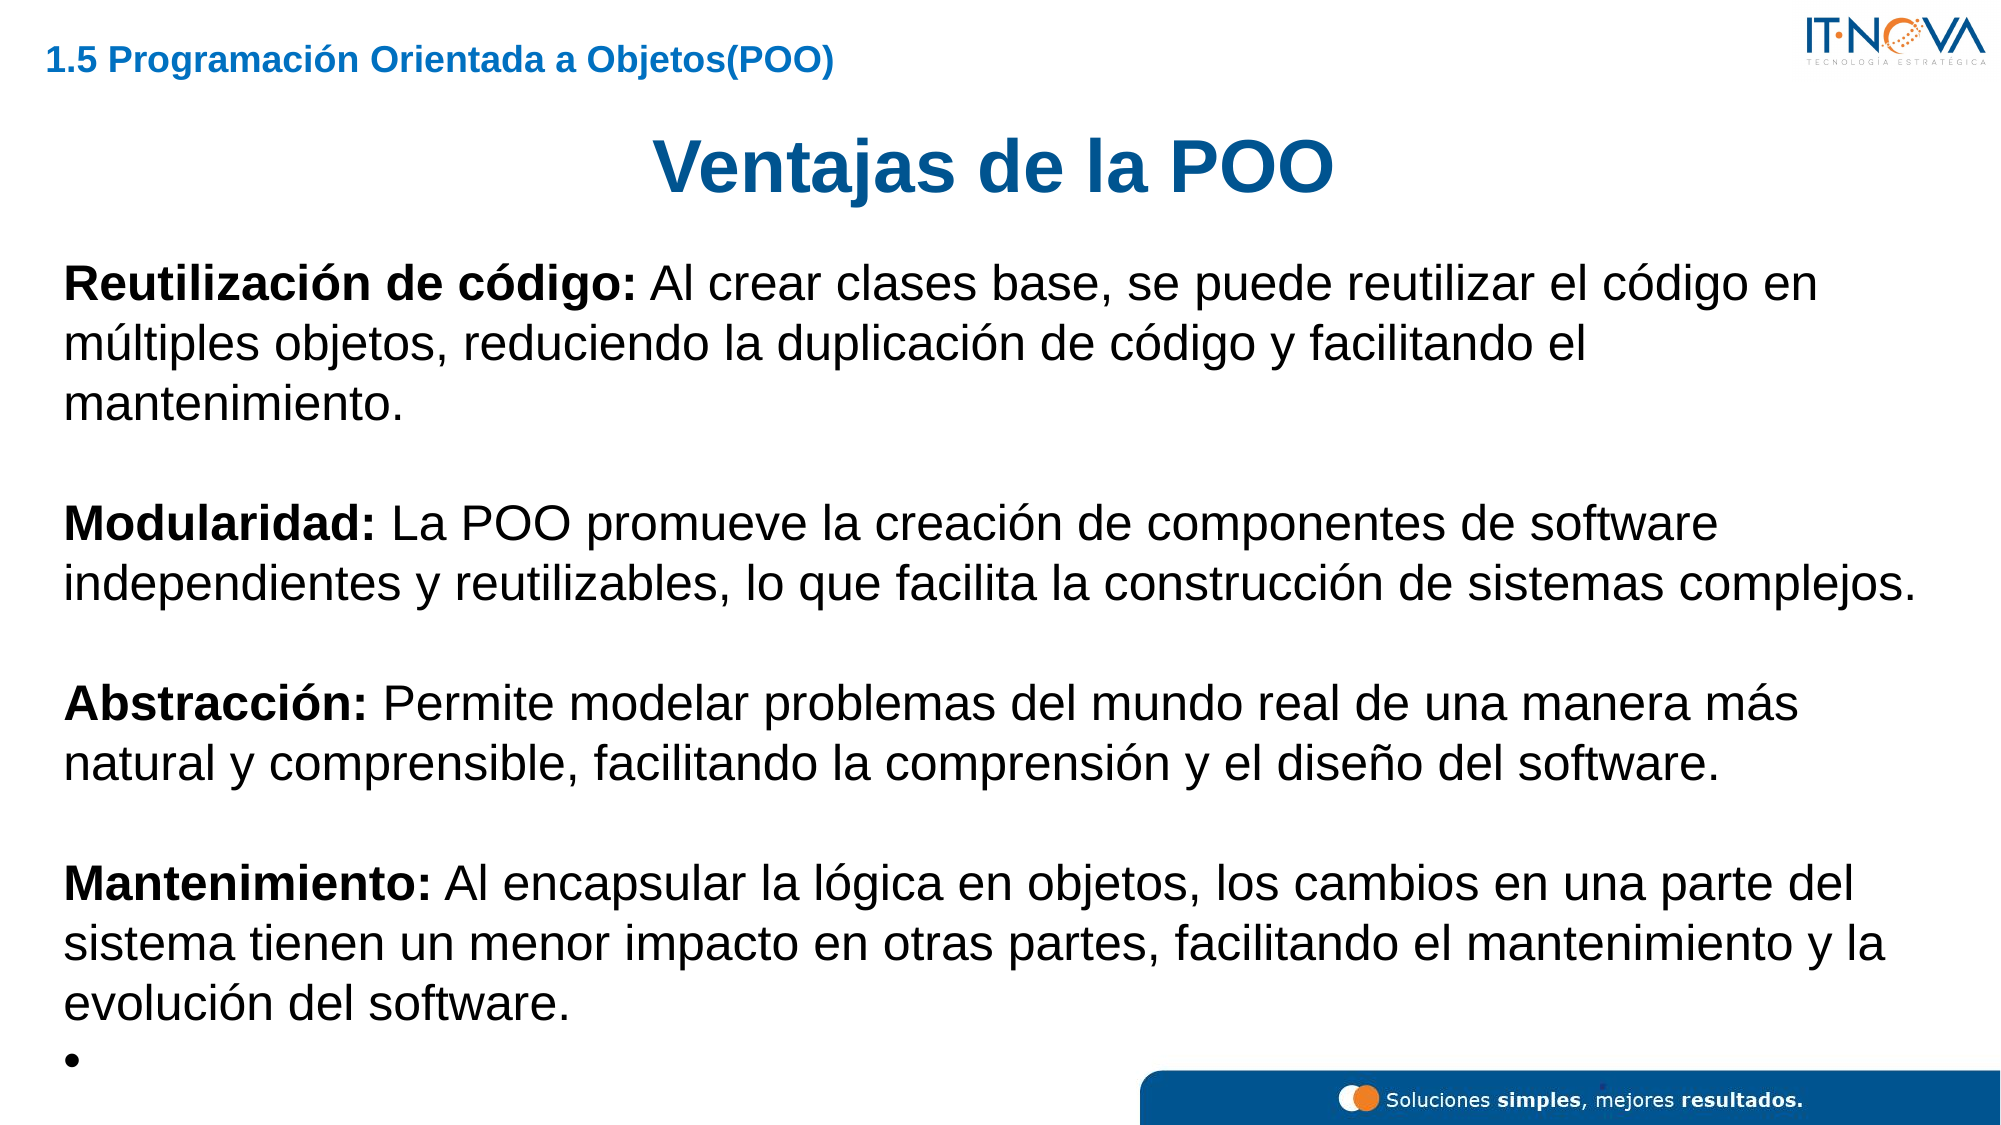

1.5 Programación Orientada a Objetos(POO)
Ventajas de la POO
Reutilización de código: Al crear clases base, se puede reutilizar el código en múltiples objetos, reduciendo la duplicación de código y facilitando el mantenimiento.
Modularidad: La POO promueve la creación de componentes de software independientes y reutilizables, lo que facilita la construcción de sistemas complejos.
Abstracción: Permite modelar problemas del mundo real de una manera más natural y comprensible, facilitando la comprensión y el diseño del software.
Mantenimiento: Al encapsular la lógica en objetos, los cambios en una parte del sistema tienen un menor impacto en otras partes, facilitando el mantenimiento y la evolución del software.